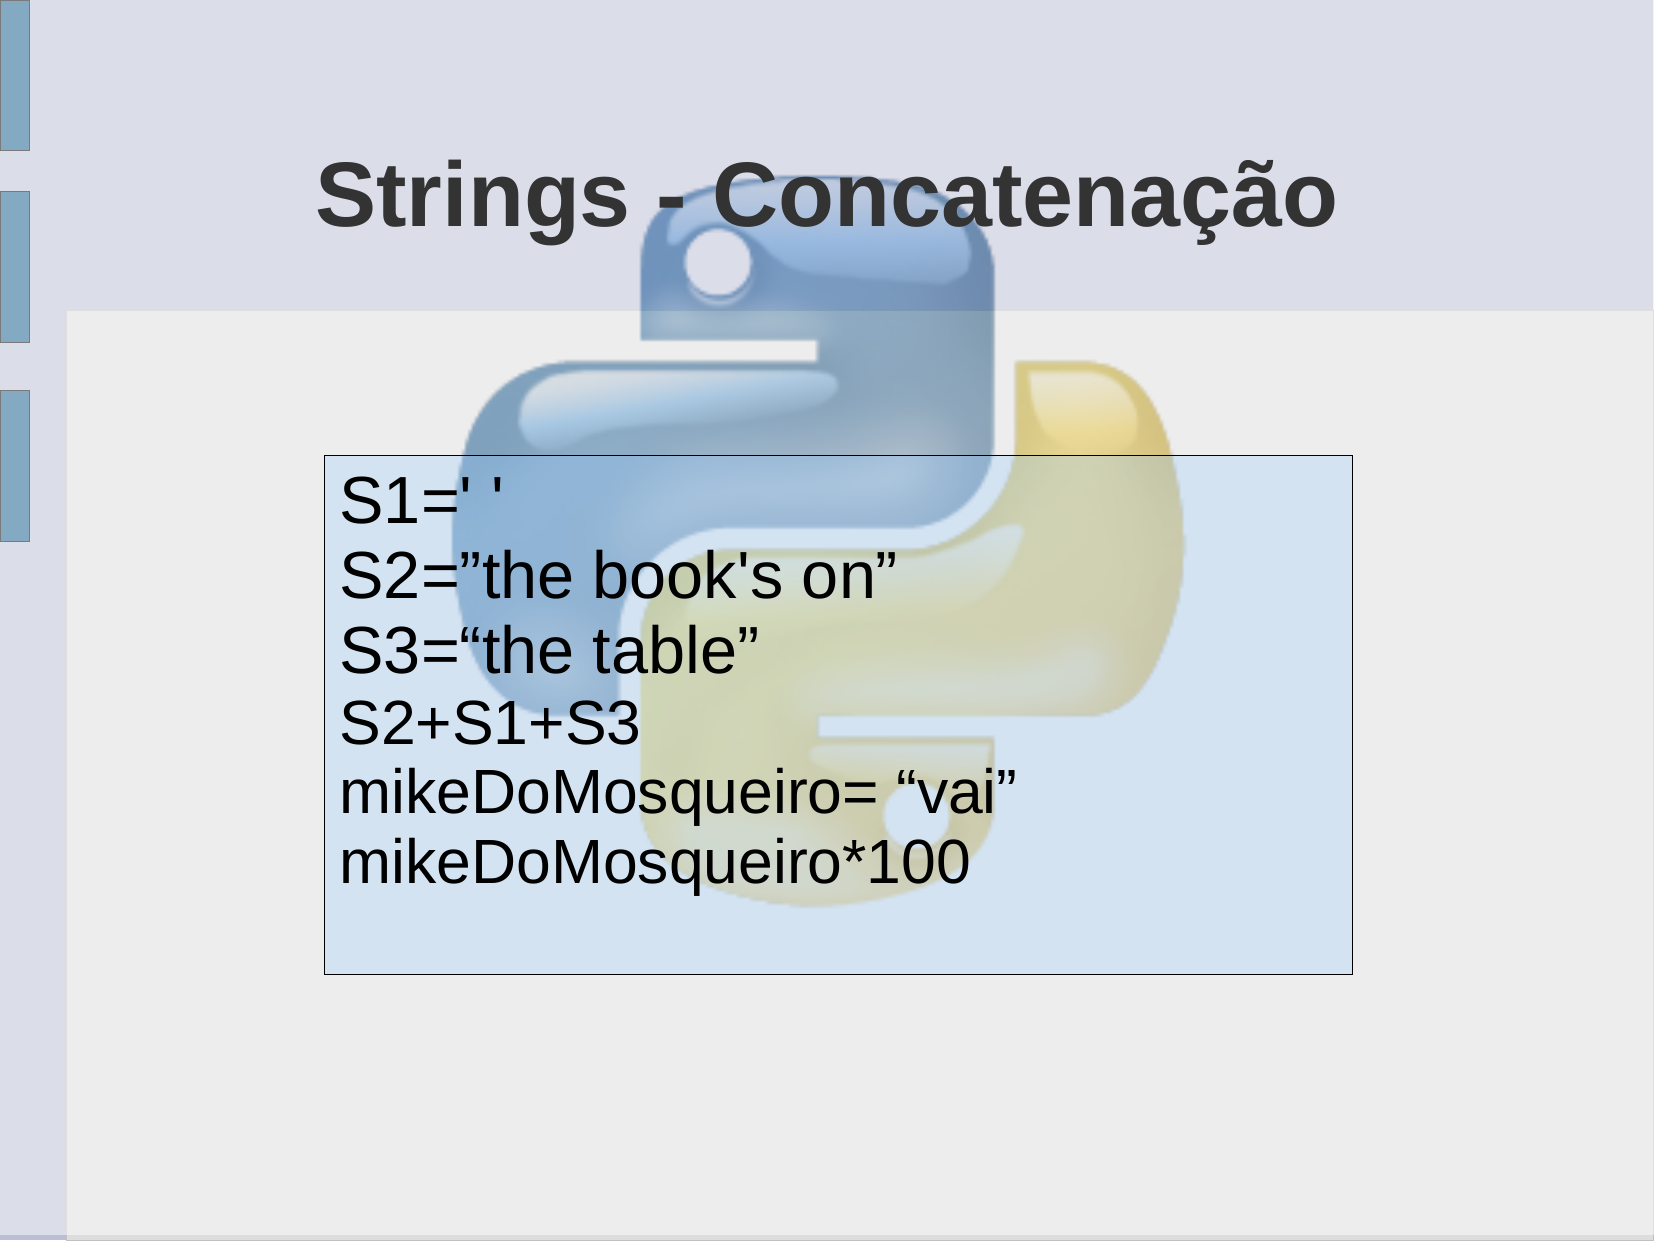

# Strings - Concatenação
S1=' '
S2=”the book's on”
S3=“the table”
S2+S1+S3
mikeDoMosqueiro= “vai”
mikeDoMosqueiro*100